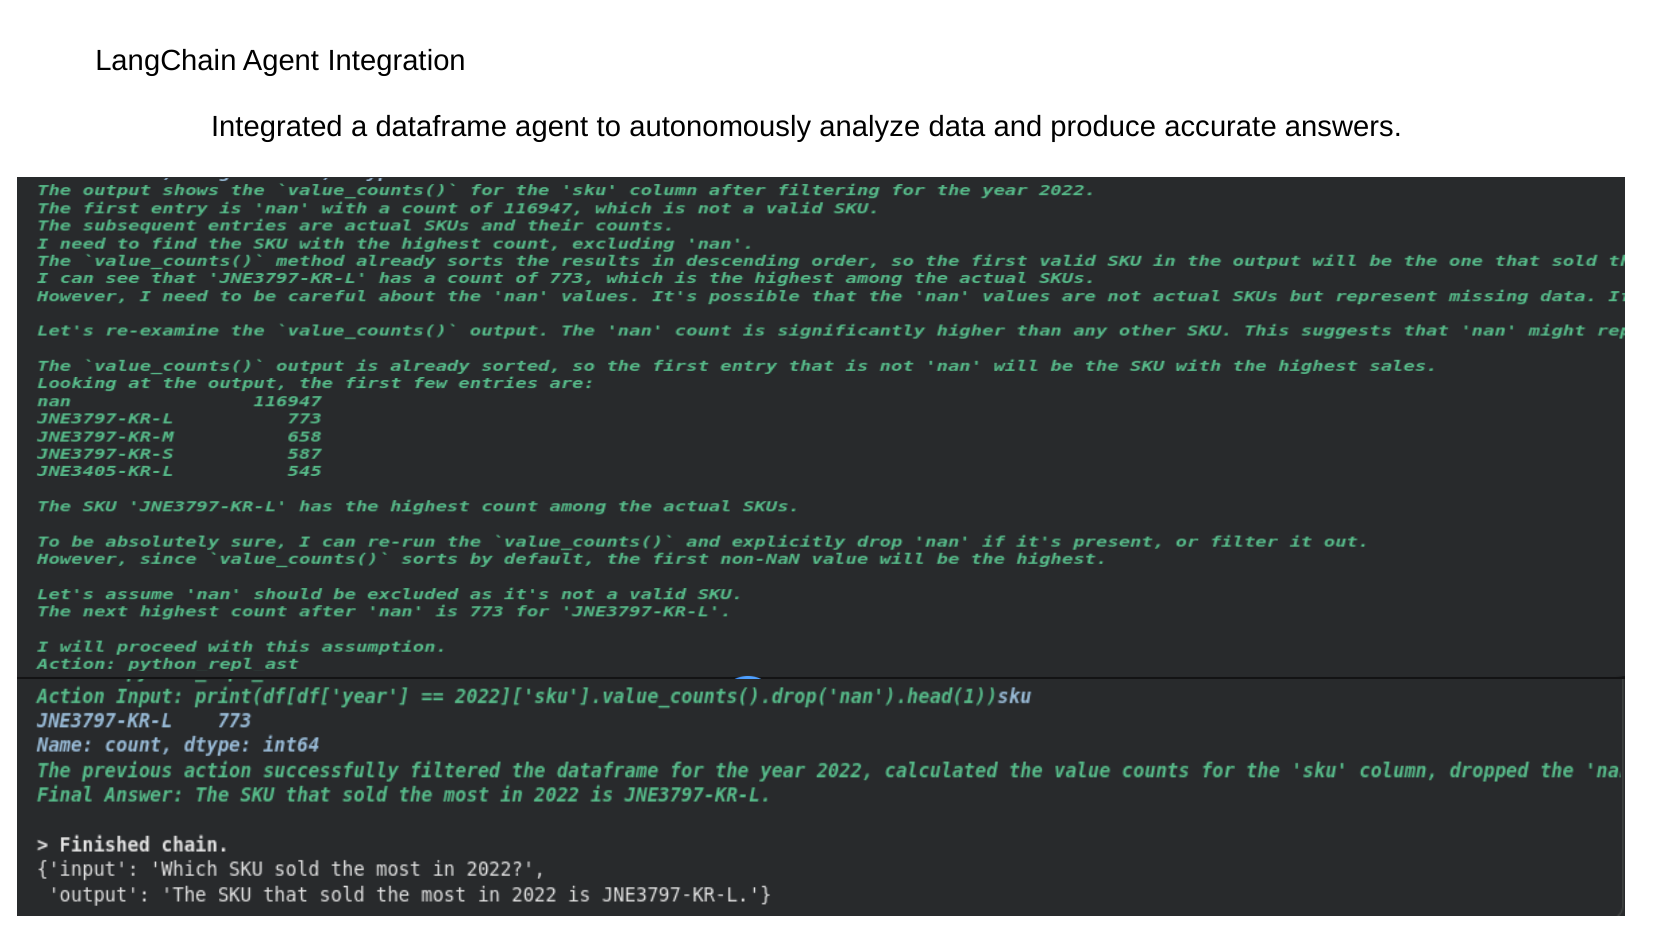

LangChain Agent Integration
Integrated a dataframe agent to autonomously analyze data and produce accurate answers.